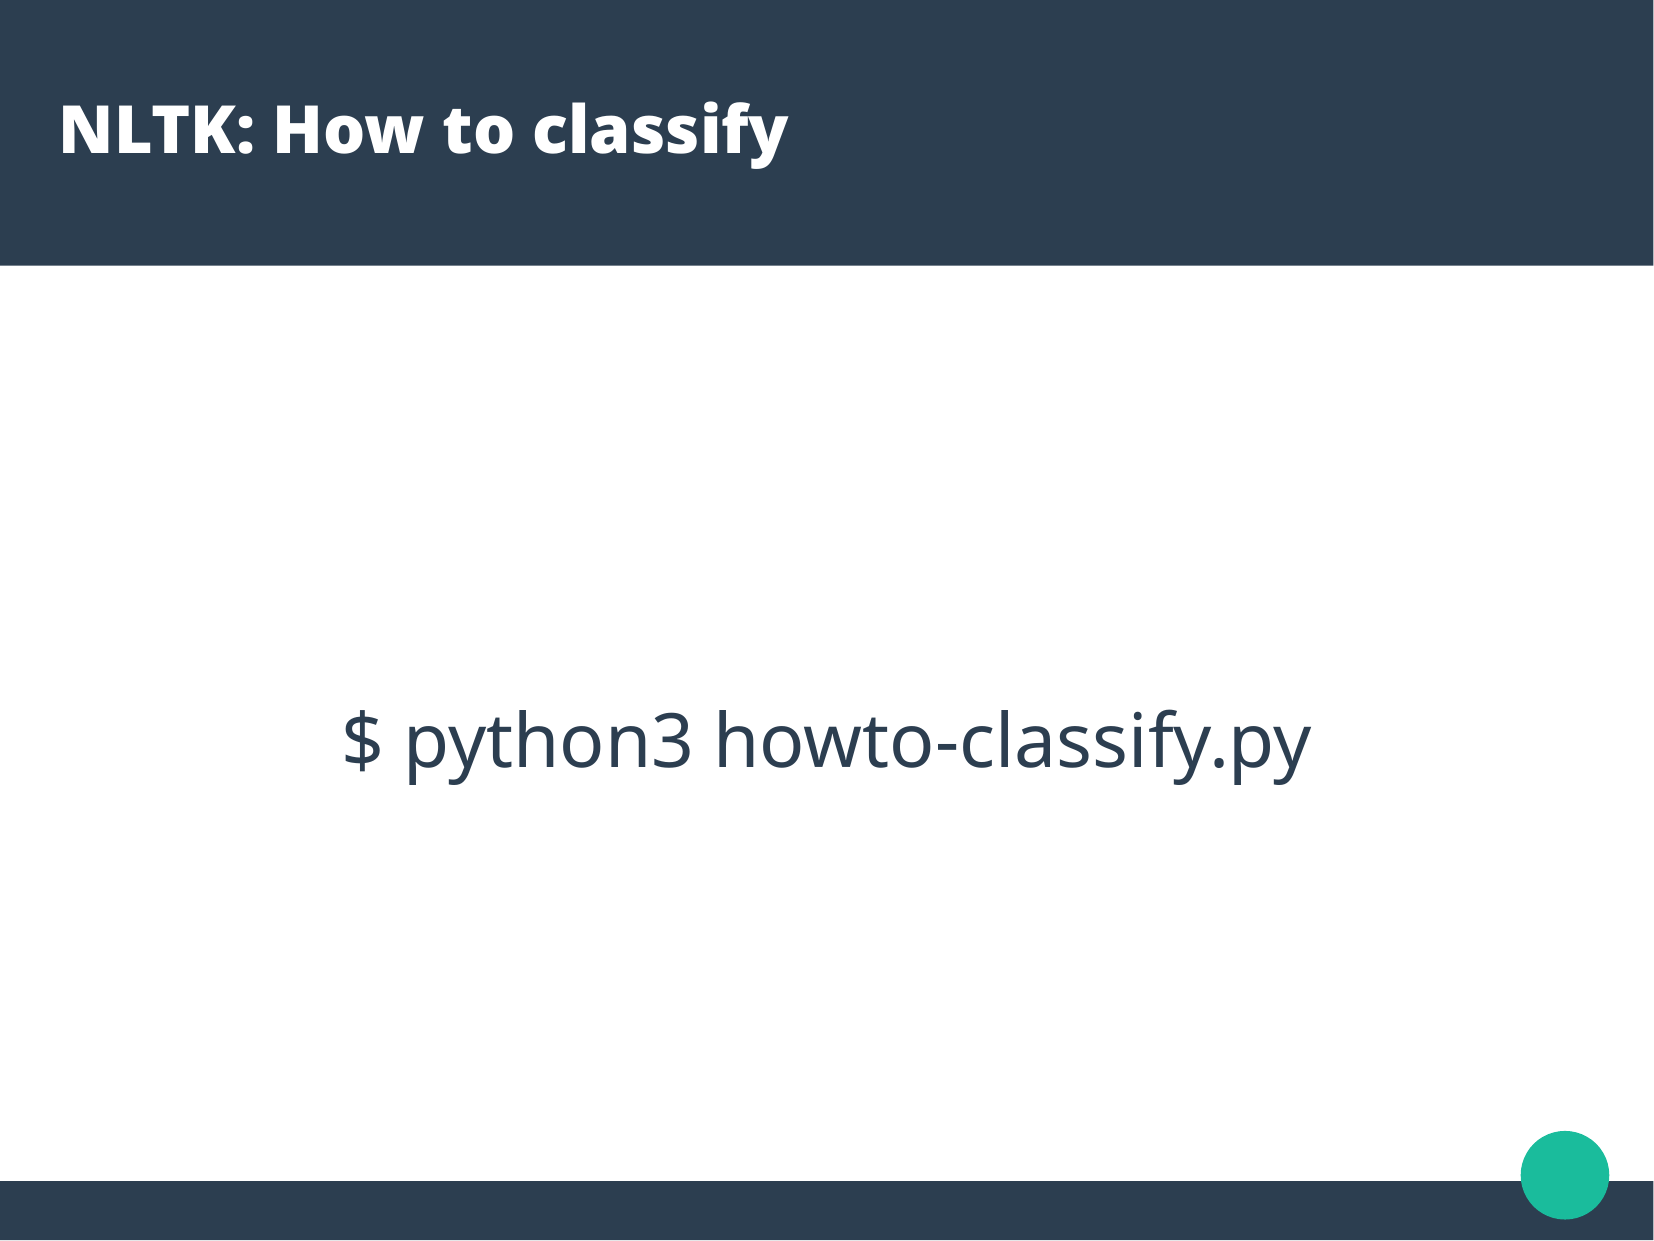

# NLTK: How to classify
$ python3 howto-classify.py